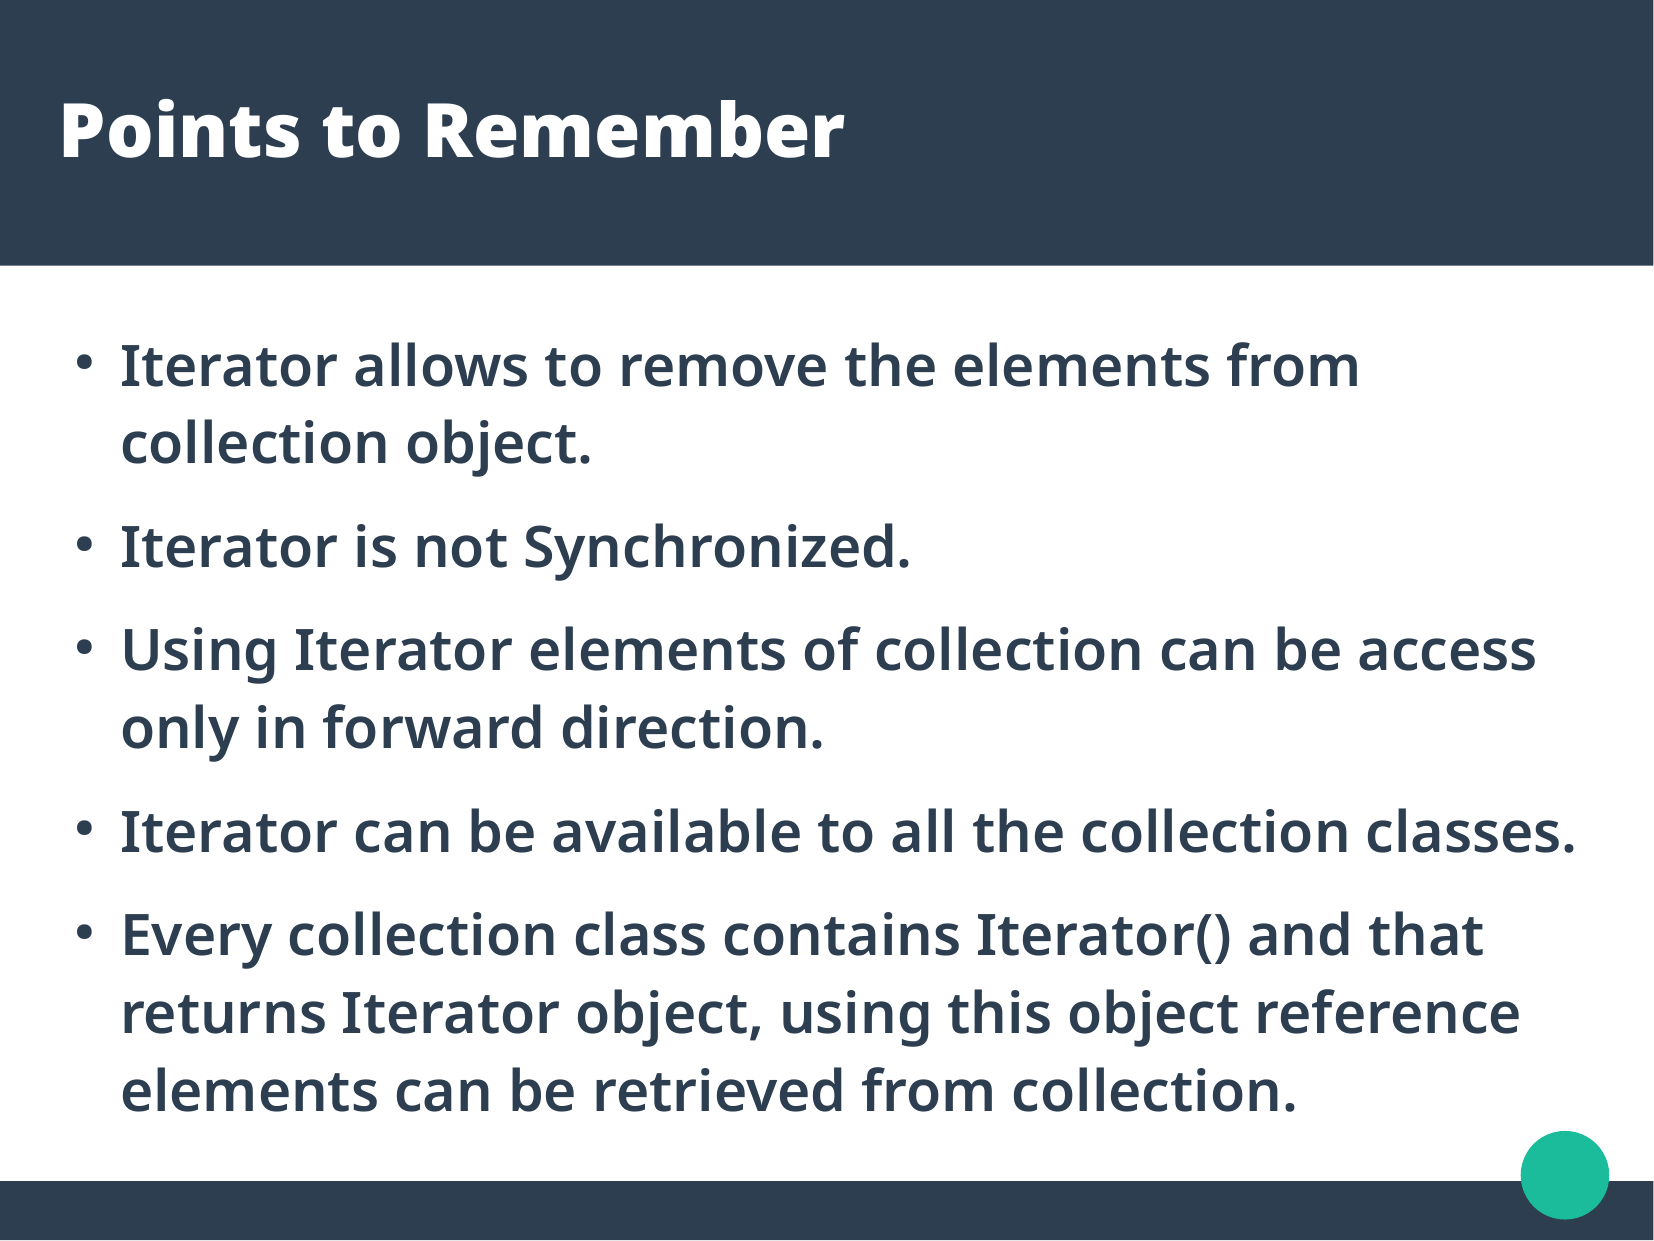

# Points to Remember
Iterator allows to remove the elements from collection object.
Iterator is not Synchronized.
Using Iterator elements of collection can be access only in forward direction.
Iterator can be available to all the collection classes.
Every collection class contains Iterator() and that returns Iterator object, using this object reference elements can be retrieved from collection.